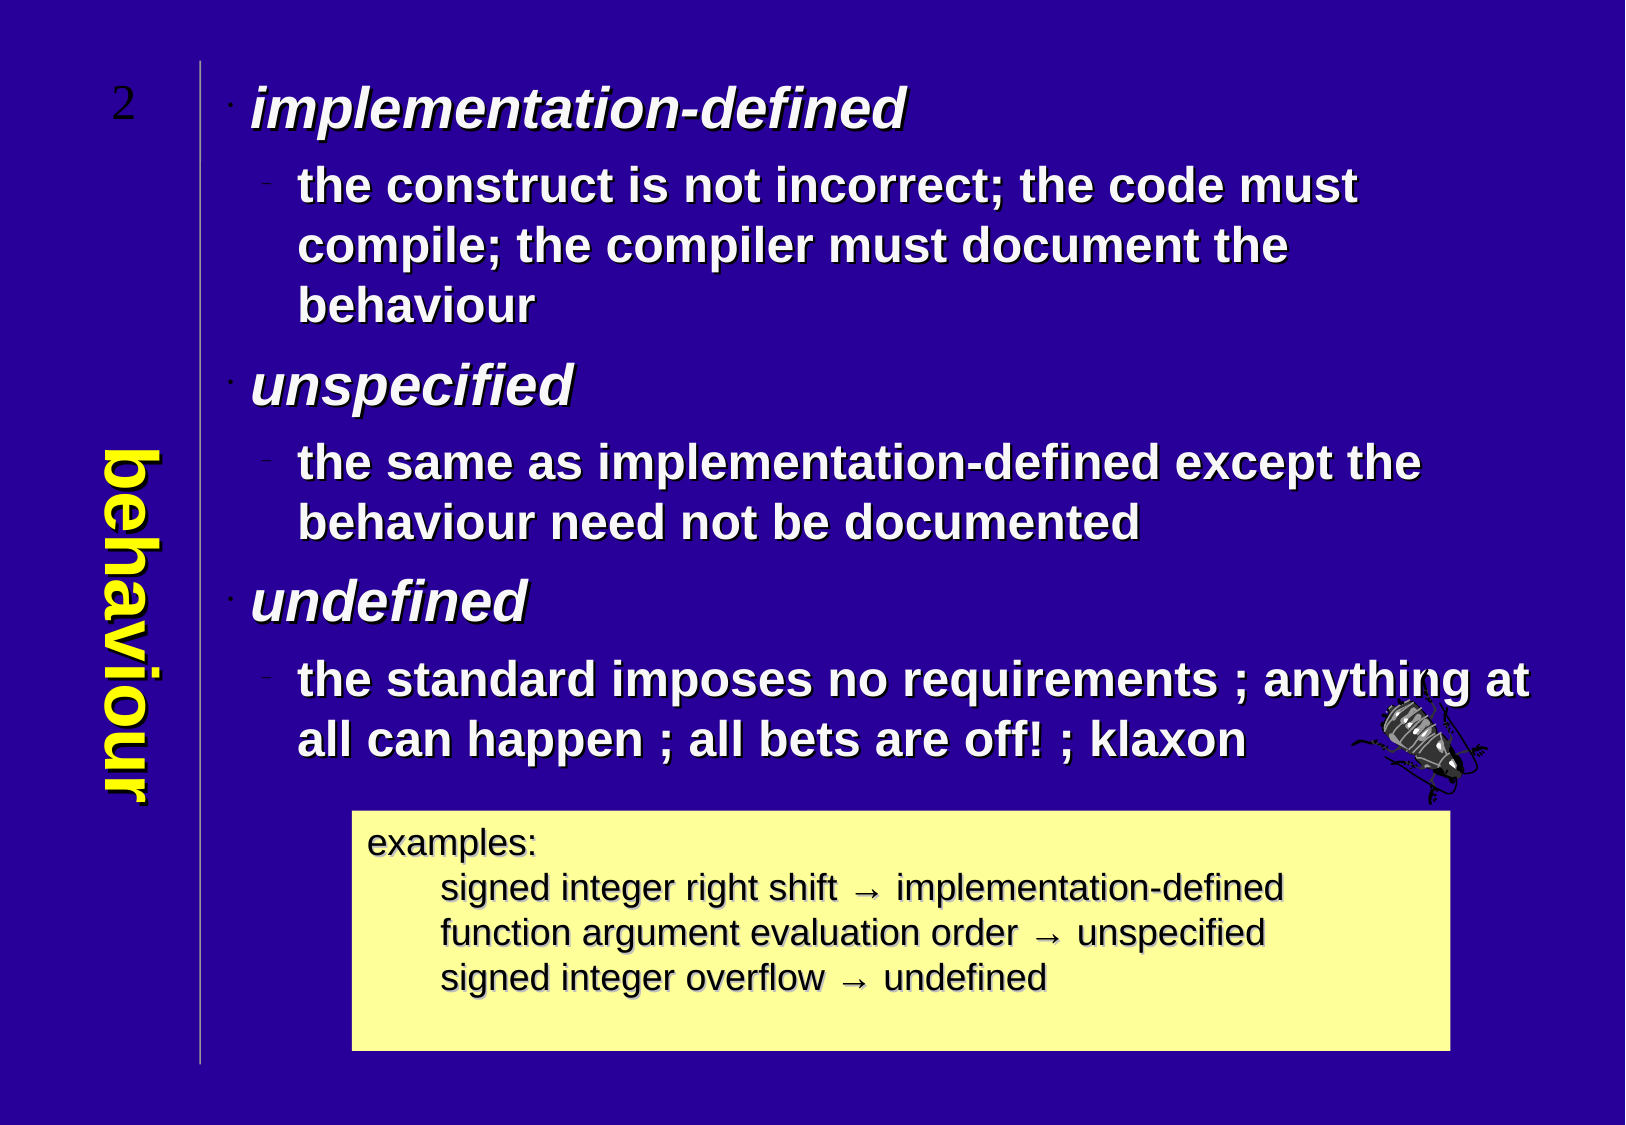

2
 implementation-defined
the construct is not incorrect; the code must compile; the compiler must document the behaviour
 unspecified
the same as implementation-defined except the behaviour need not be documented
 undefined
the standard imposes no requirements ; anything at all can happen ; all bets are off! ; klaxon
# behaviour
examples:
	signed integer right shift → implementation-defined
	function argument evaluation order → unspecified
	signed integer overflow → undefined